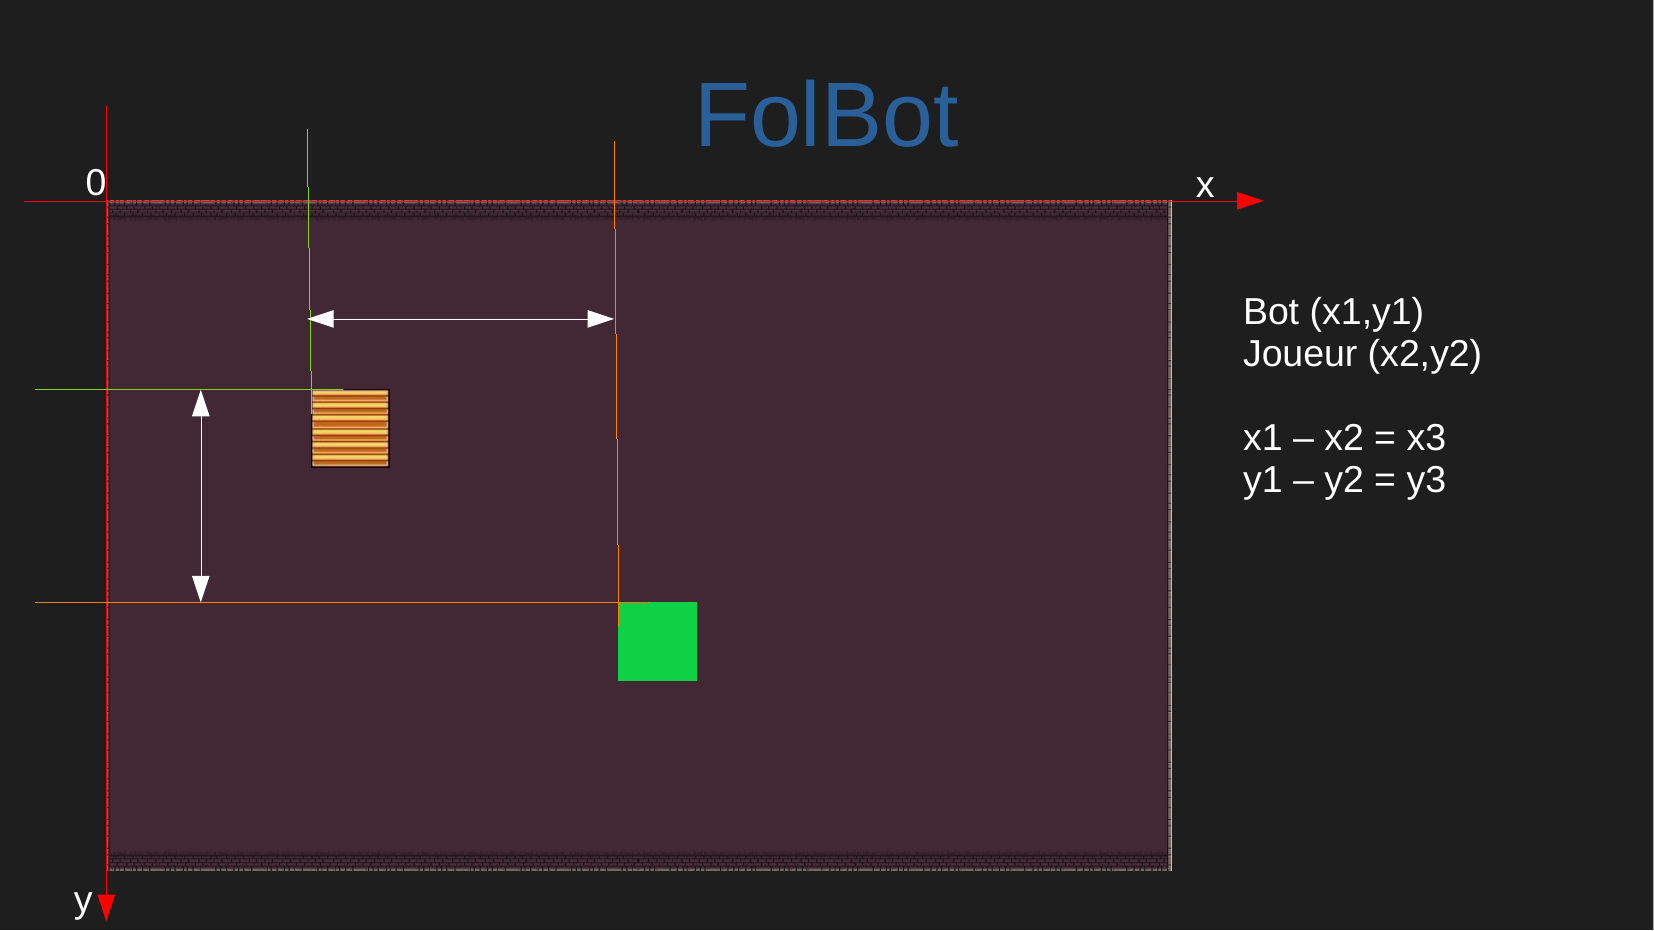

# FolBot
0
x
Bot (x1,y1)
Joueur (x2,y2)
x1 – x2 = x3
y1 – y2 = y3
y